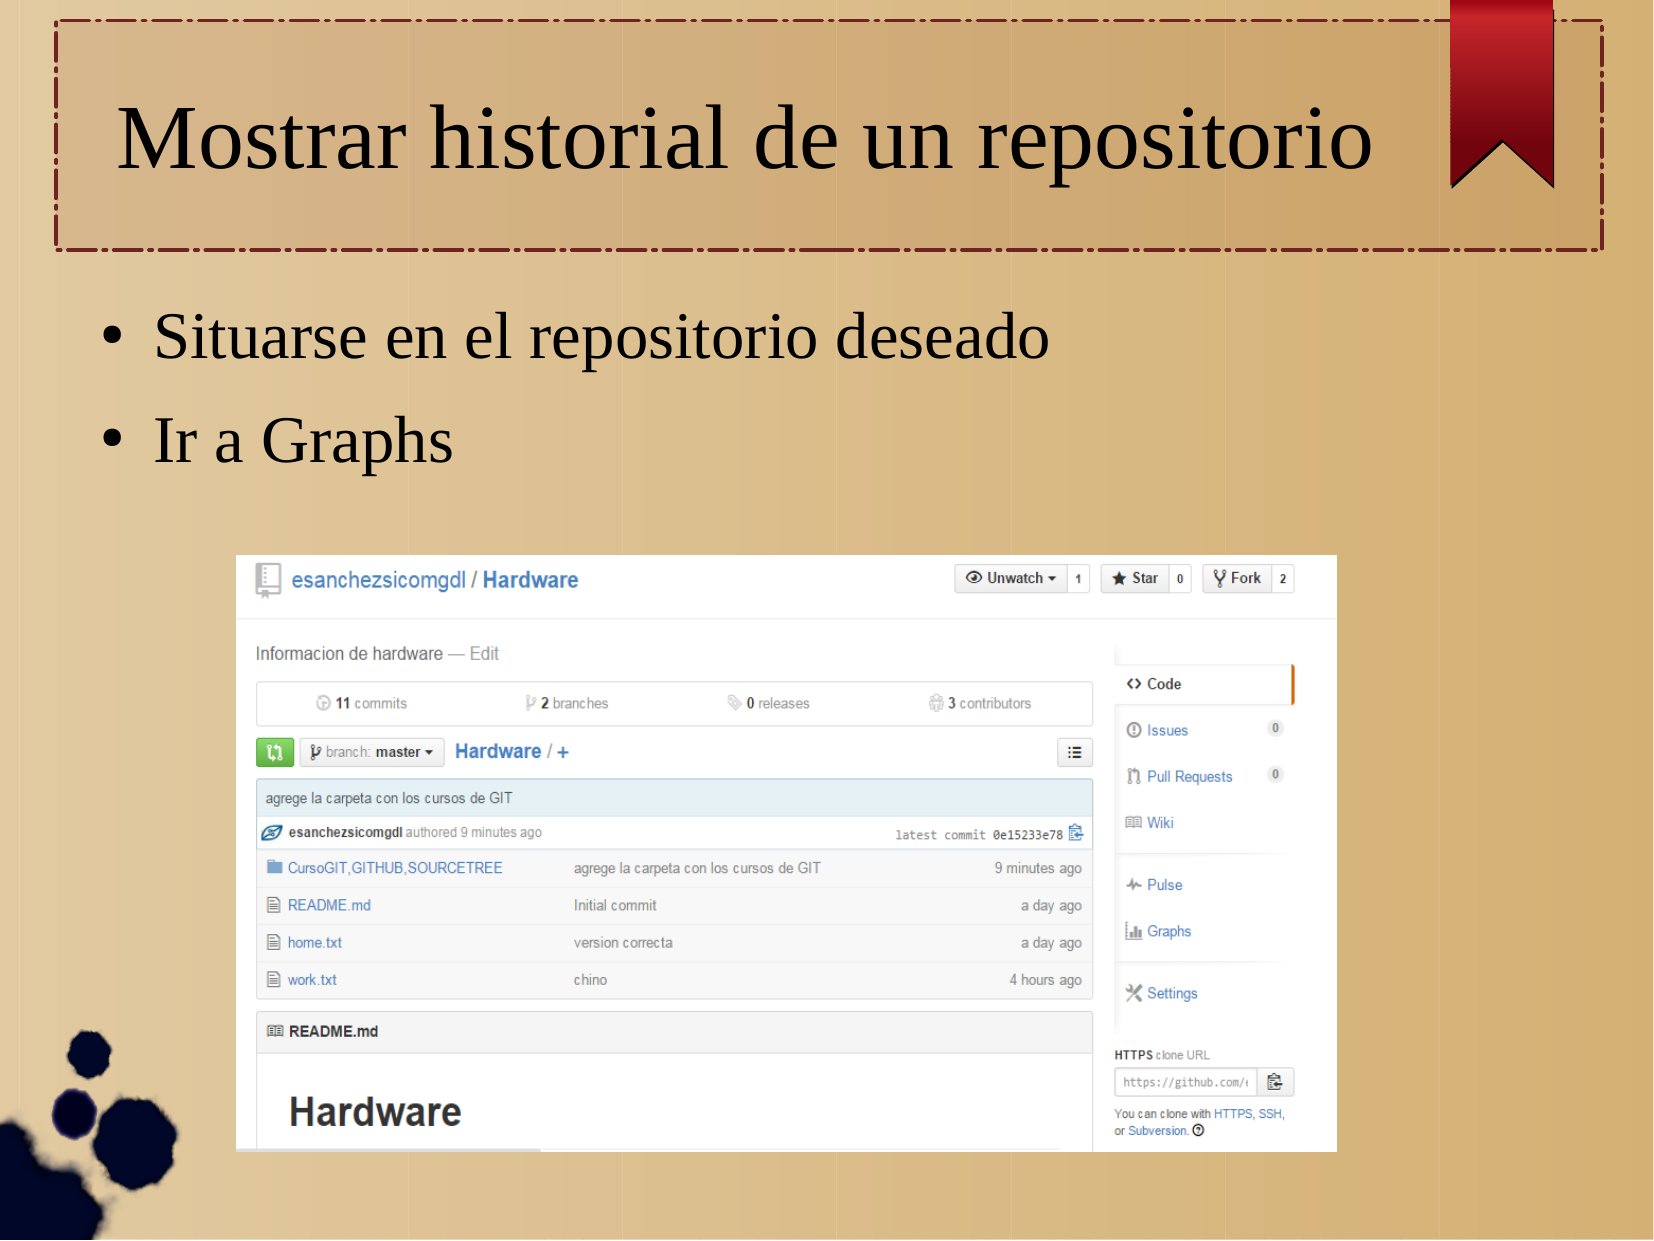

# Mostrar historial de un repositorio
Situarse en el repositorio deseado
Ir a Graphs